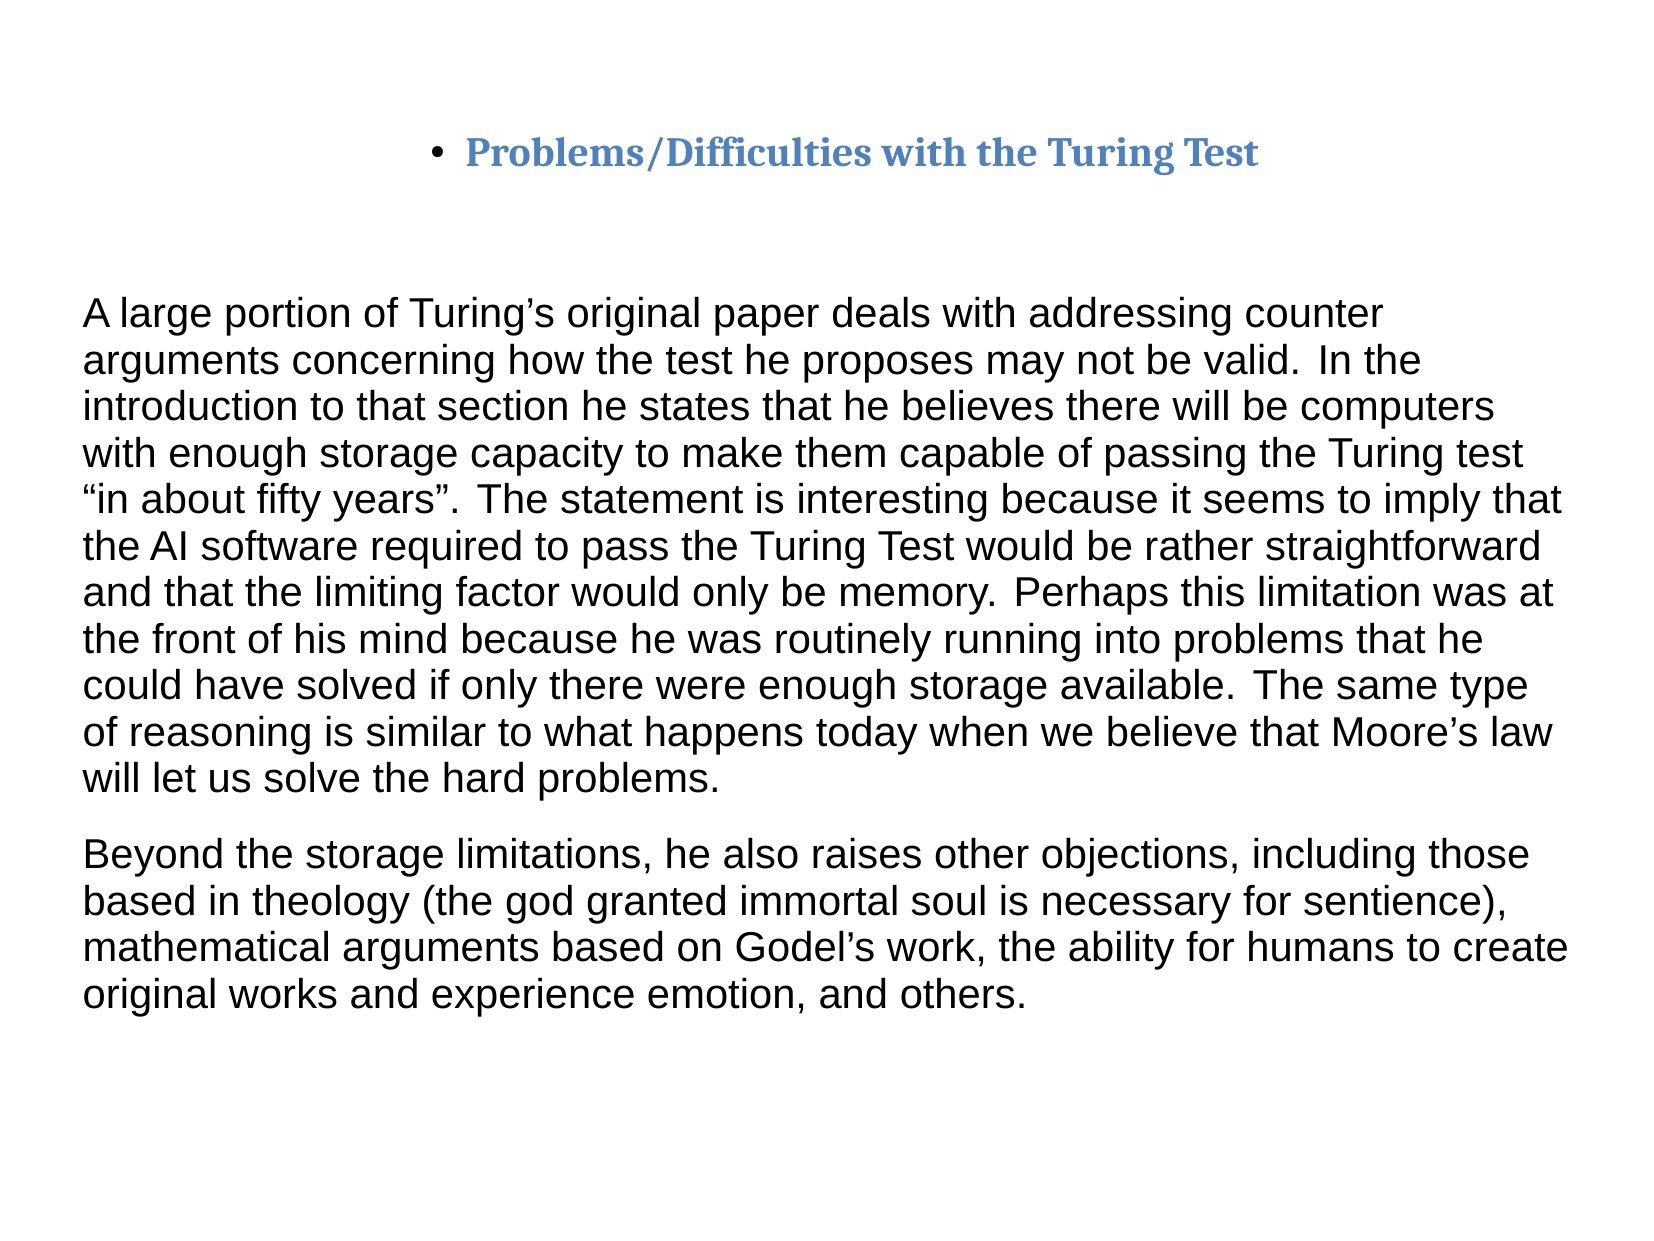

# Problems/Difficulties with the Turing Test
A large portion of Turing’s original paper deals with addressing counter arguments concerning how the test he proposes may not be valid. In the introduction to that section he states that he believes there will be computers with enough storage capacity to make them capable of passing the Turing test “in about fifty years”. The statement is interesting because it seems to imply that the AI software required to pass the Turing Test would be rather straightforward and that the limiting factor would only be memory. Perhaps this limitation was at the front of his mind because he was routinely running into problems that he could have solved if only there were enough storage available. The same type of reasoning is similar to what happens today when we believe that Moore’s law will let us solve the hard problems.
Beyond the storage limitations, he also raises other objections, including those based in theology (the god granted immortal soul is necessary for sentience), mathematical arguments based on Godel’s work, the ability for humans to create original works and experience emotion, and others.